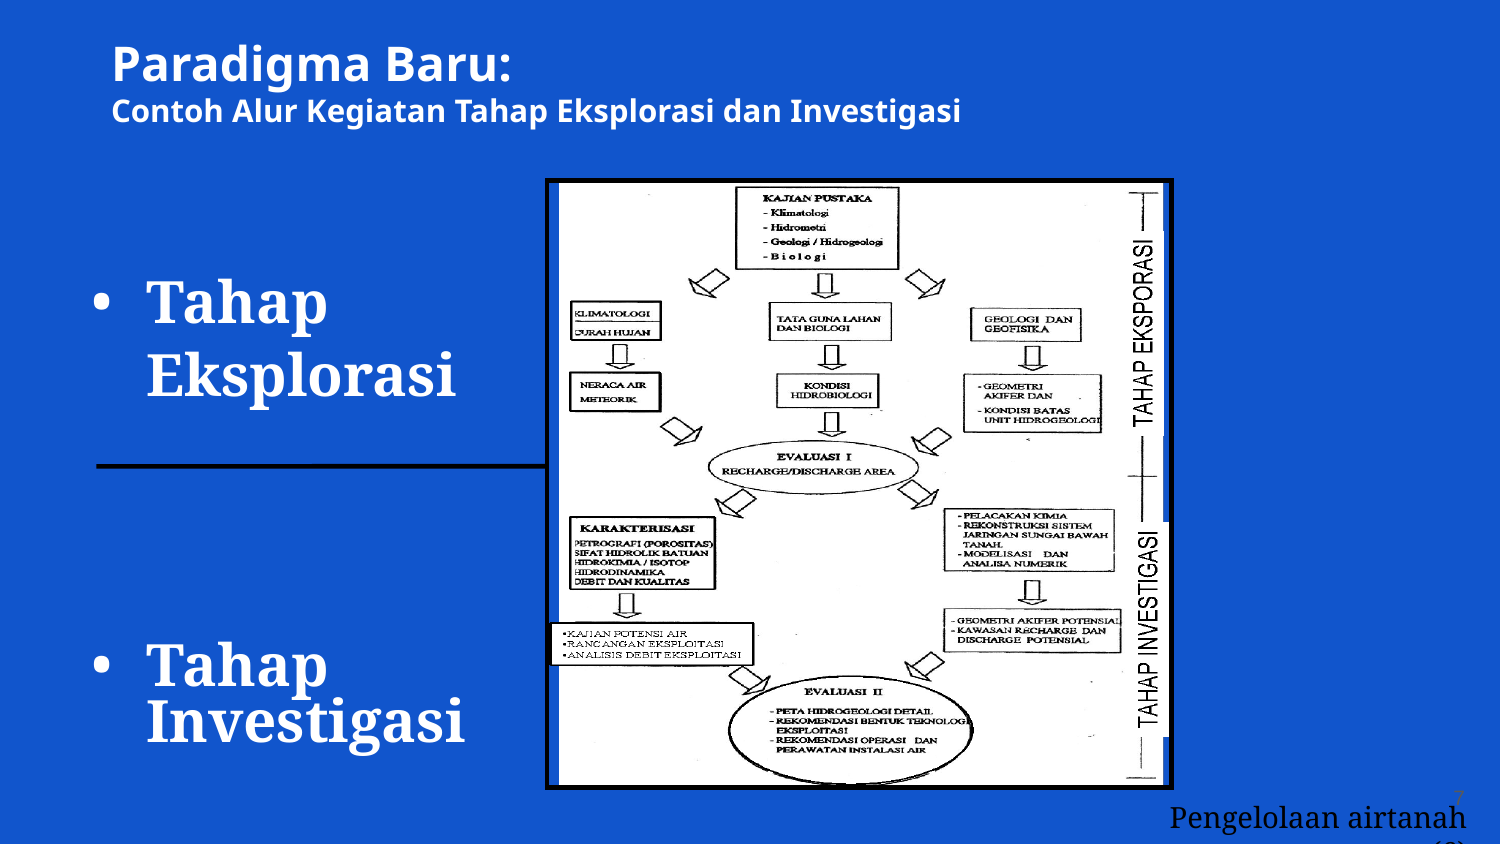

Paradigma Baru:
Contoh Alur Kegiatan Tahap Eksplorasi dan Investigasi
Tahap
	Eksplorasi
Tahap Investigasi
Pengelolaan airtanah (6)‏